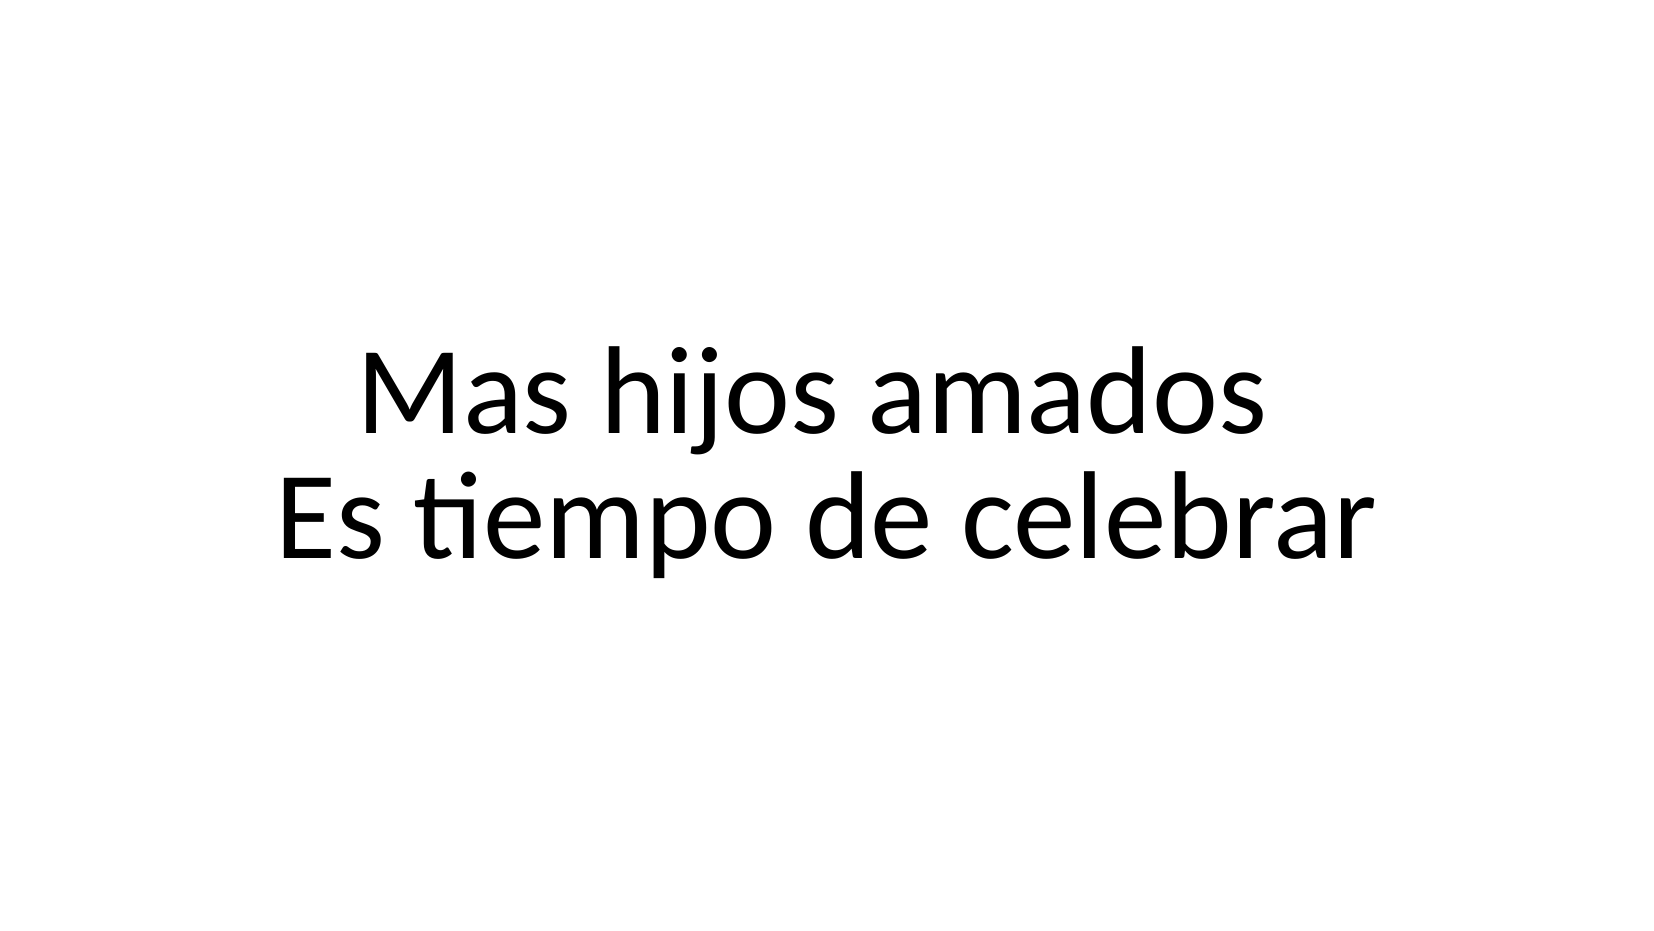

# Mas hijos amados Es tiempo de celebrar